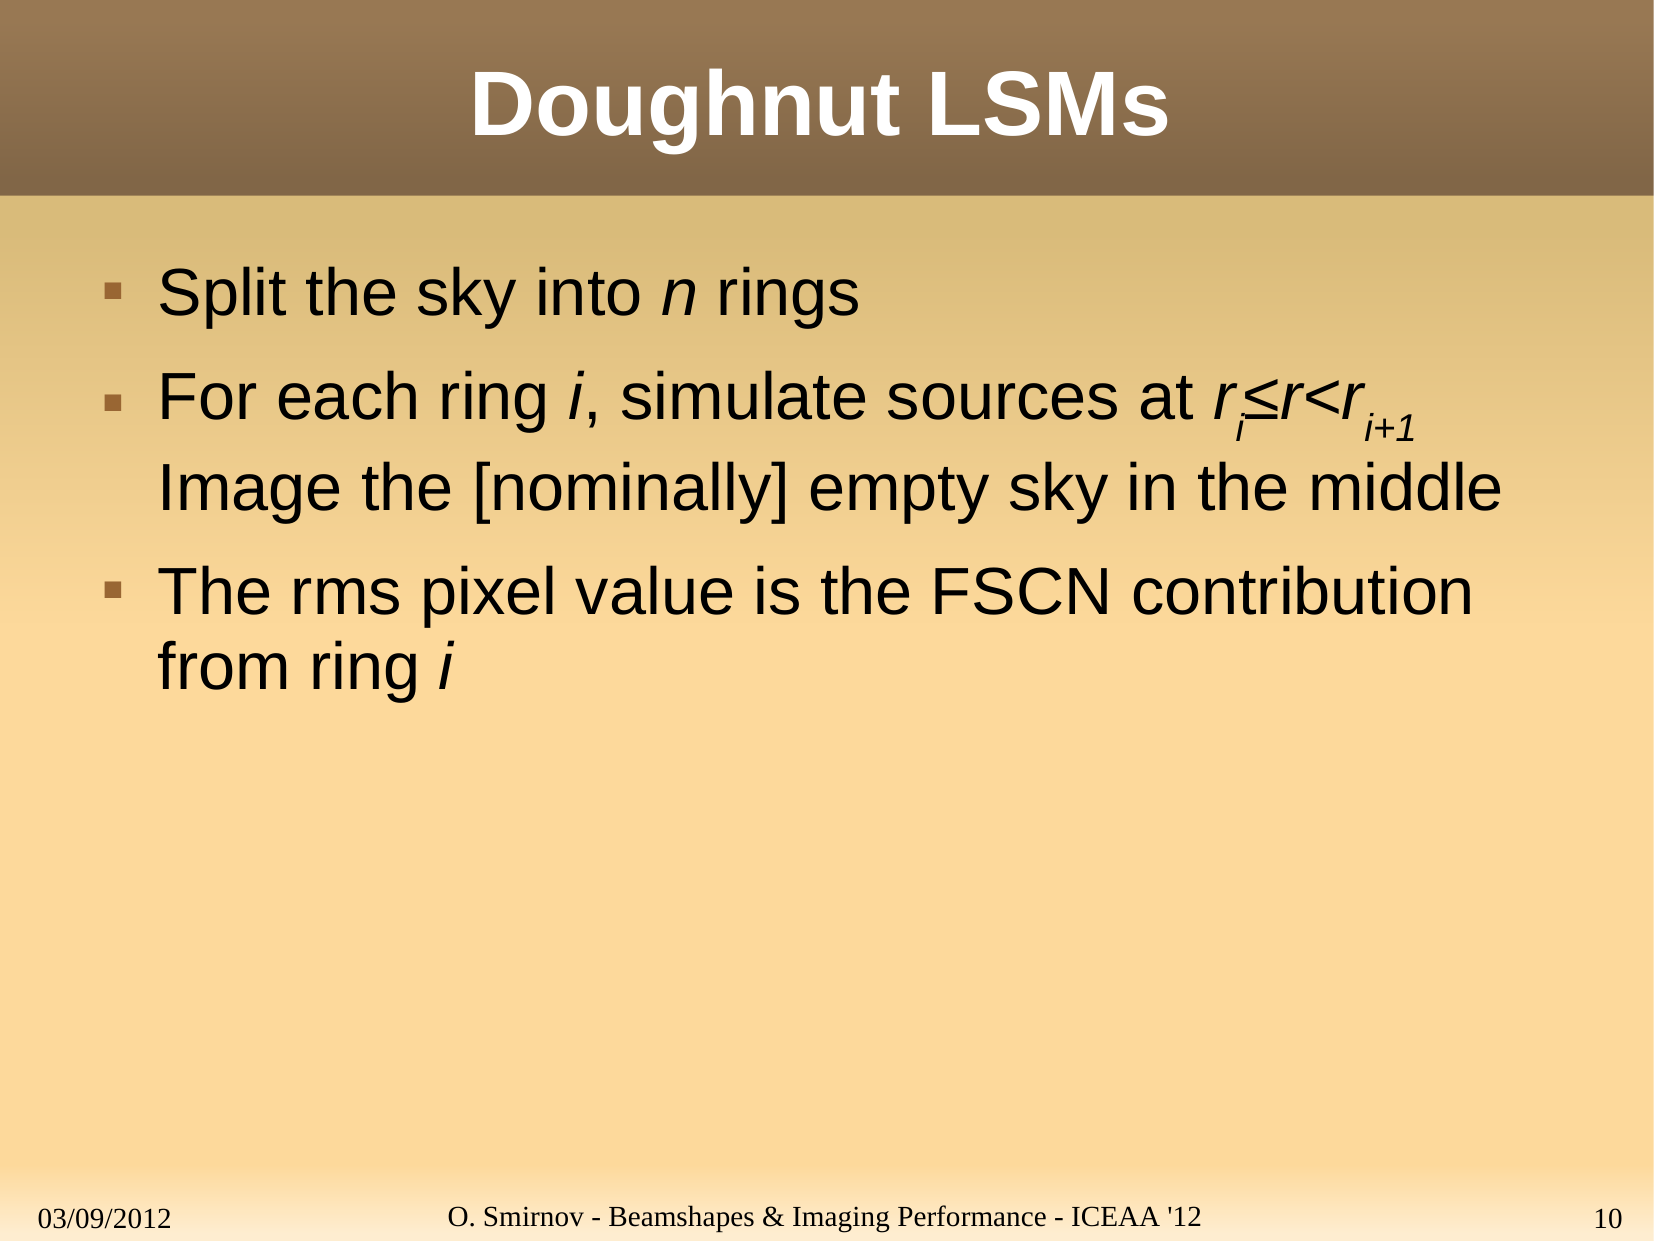

# Doughnut LSMs
Split the sky into n rings
For each ring i, simulate sources at ri≤r<ri+1 Image the [nominally] empty sky in the middle
The rms pixel value is the FSCN contribution from ring i
O. Smirnov - Beamshapes & Imaging Performance - ICEAA '12
03/09/2012
10